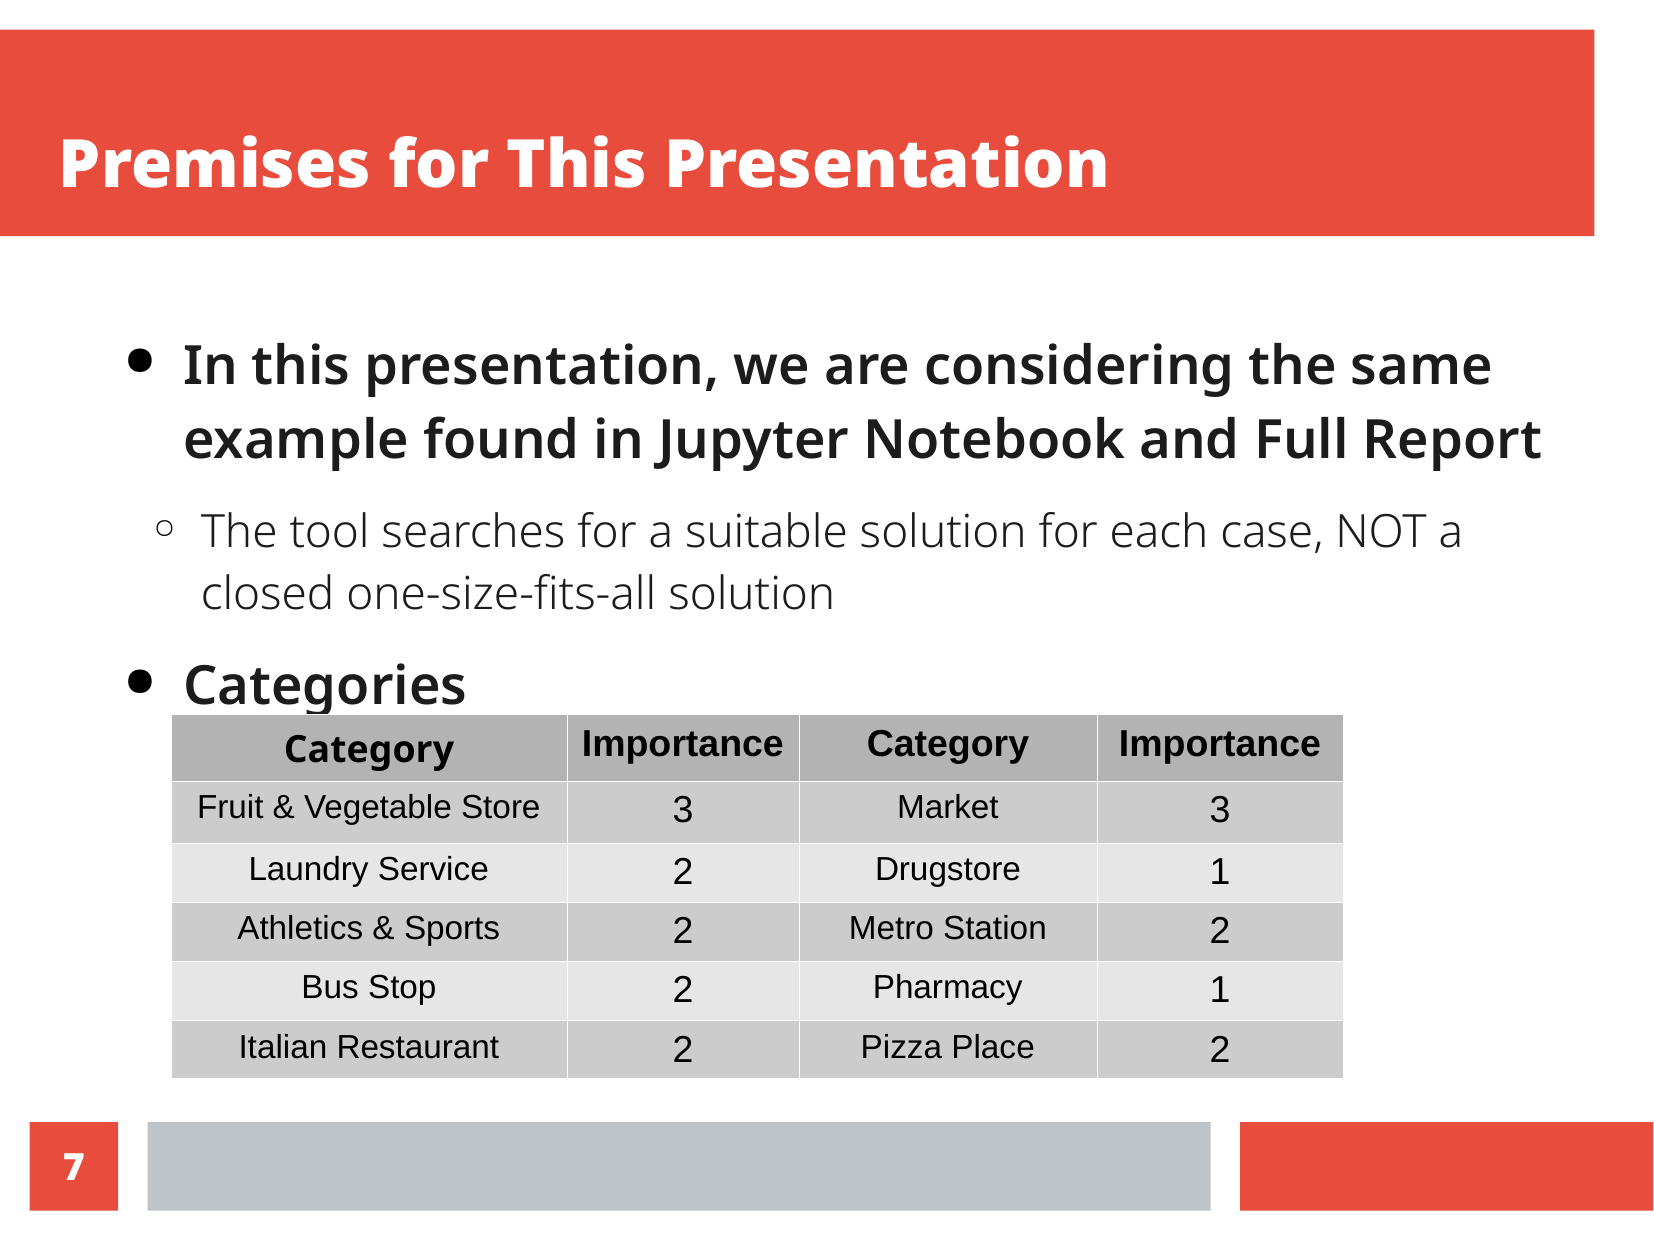

Premises for This Presentation
# In this presentation, we are considering the same example found in Jupyter Notebook and Full Report
The tool searches for a suitable solution for each case, NOT a closed one-size-fits-all solution
Categories
| Category | Importance | Category | Importance |
| --- | --- | --- | --- |
| Fruit & Vegetable Store | 3 | Market | 3 |
| Laundry Service | 2 | Drugstore | 1 |
| Athletics & Sports | 2 | Metro Station | 2 |
| Bus Stop | 2 | Pharmacy | 1 |
| Italian Restaurant | 2 | Pizza Place | 2 |
7